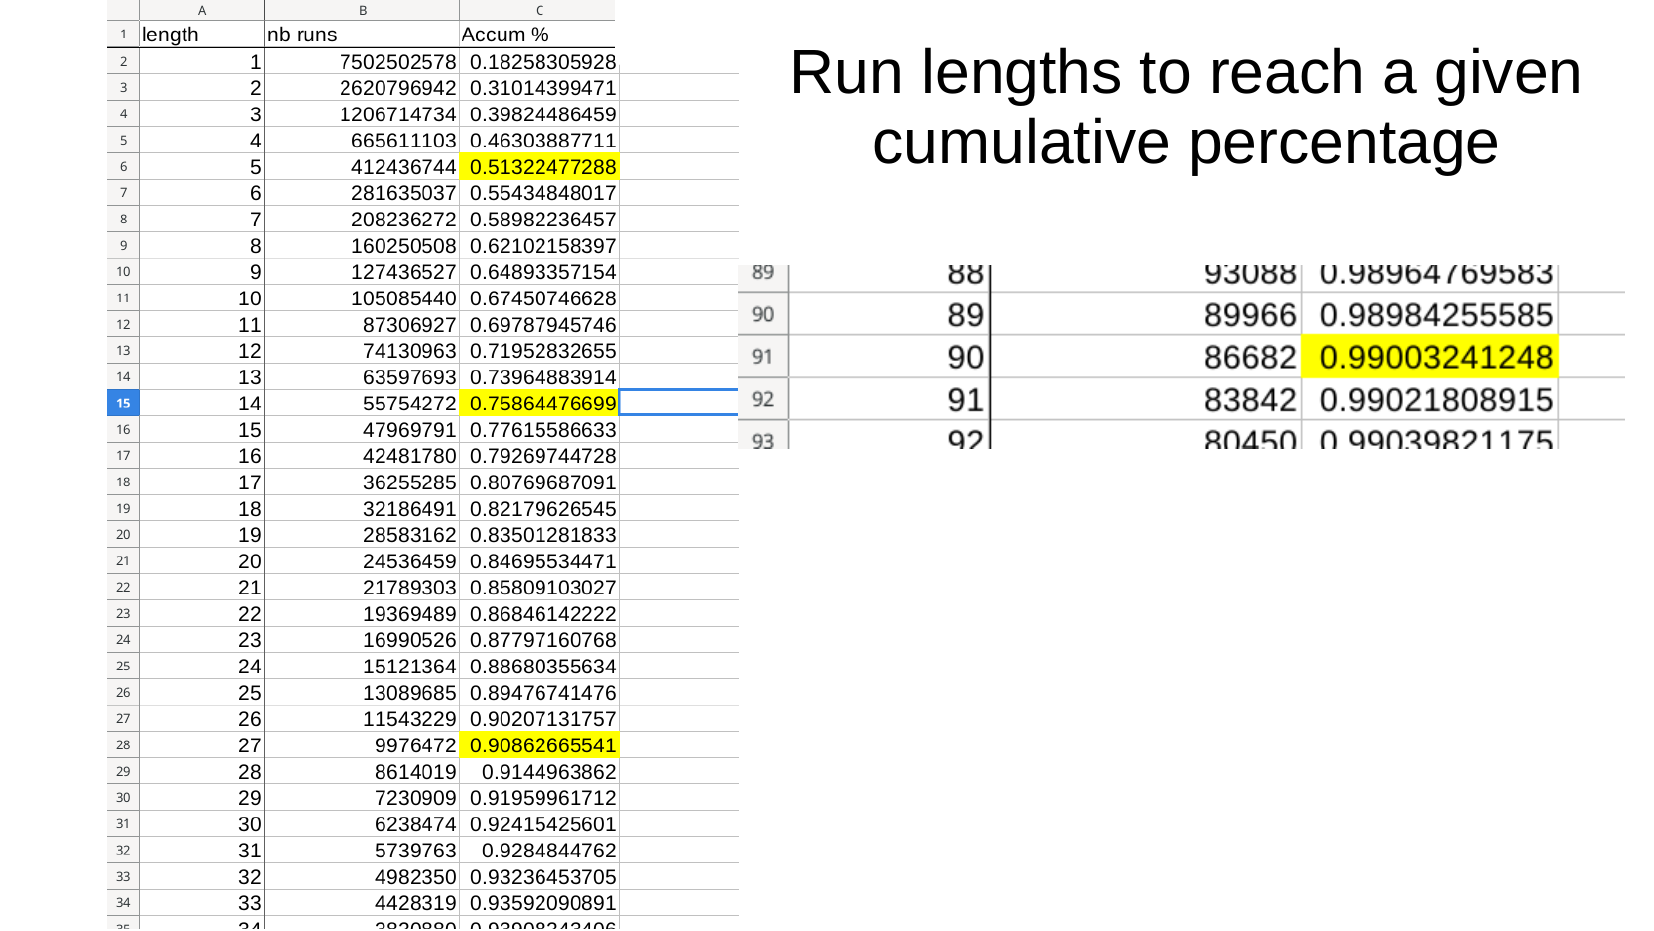

# Run lengths to reach a given cumulative percentage